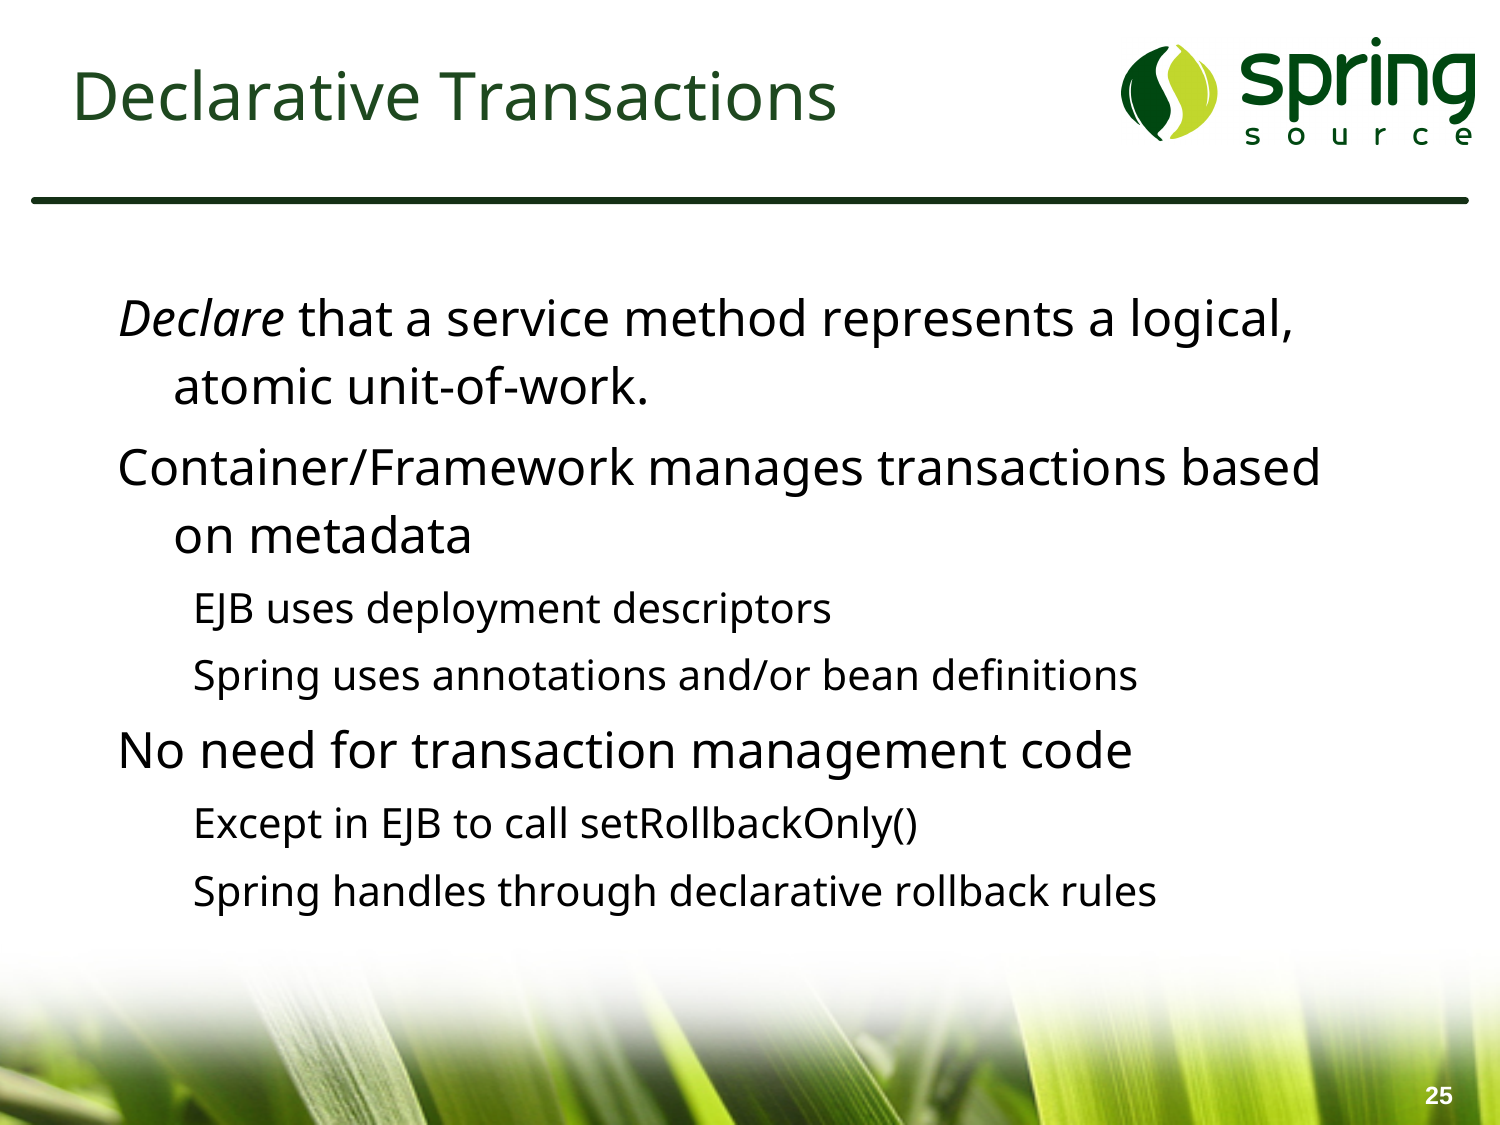

# Declarative Transactions
Declare that a service method represents a logical, atomic unit-of-work.
Container/Framework manages transactions based on metadata
EJB uses deployment descriptors
Spring uses annotations and/or bean definitions
No need for transaction management code
Except in EJB to call setRollbackOnly()
Spring handles through declarative rollback rules